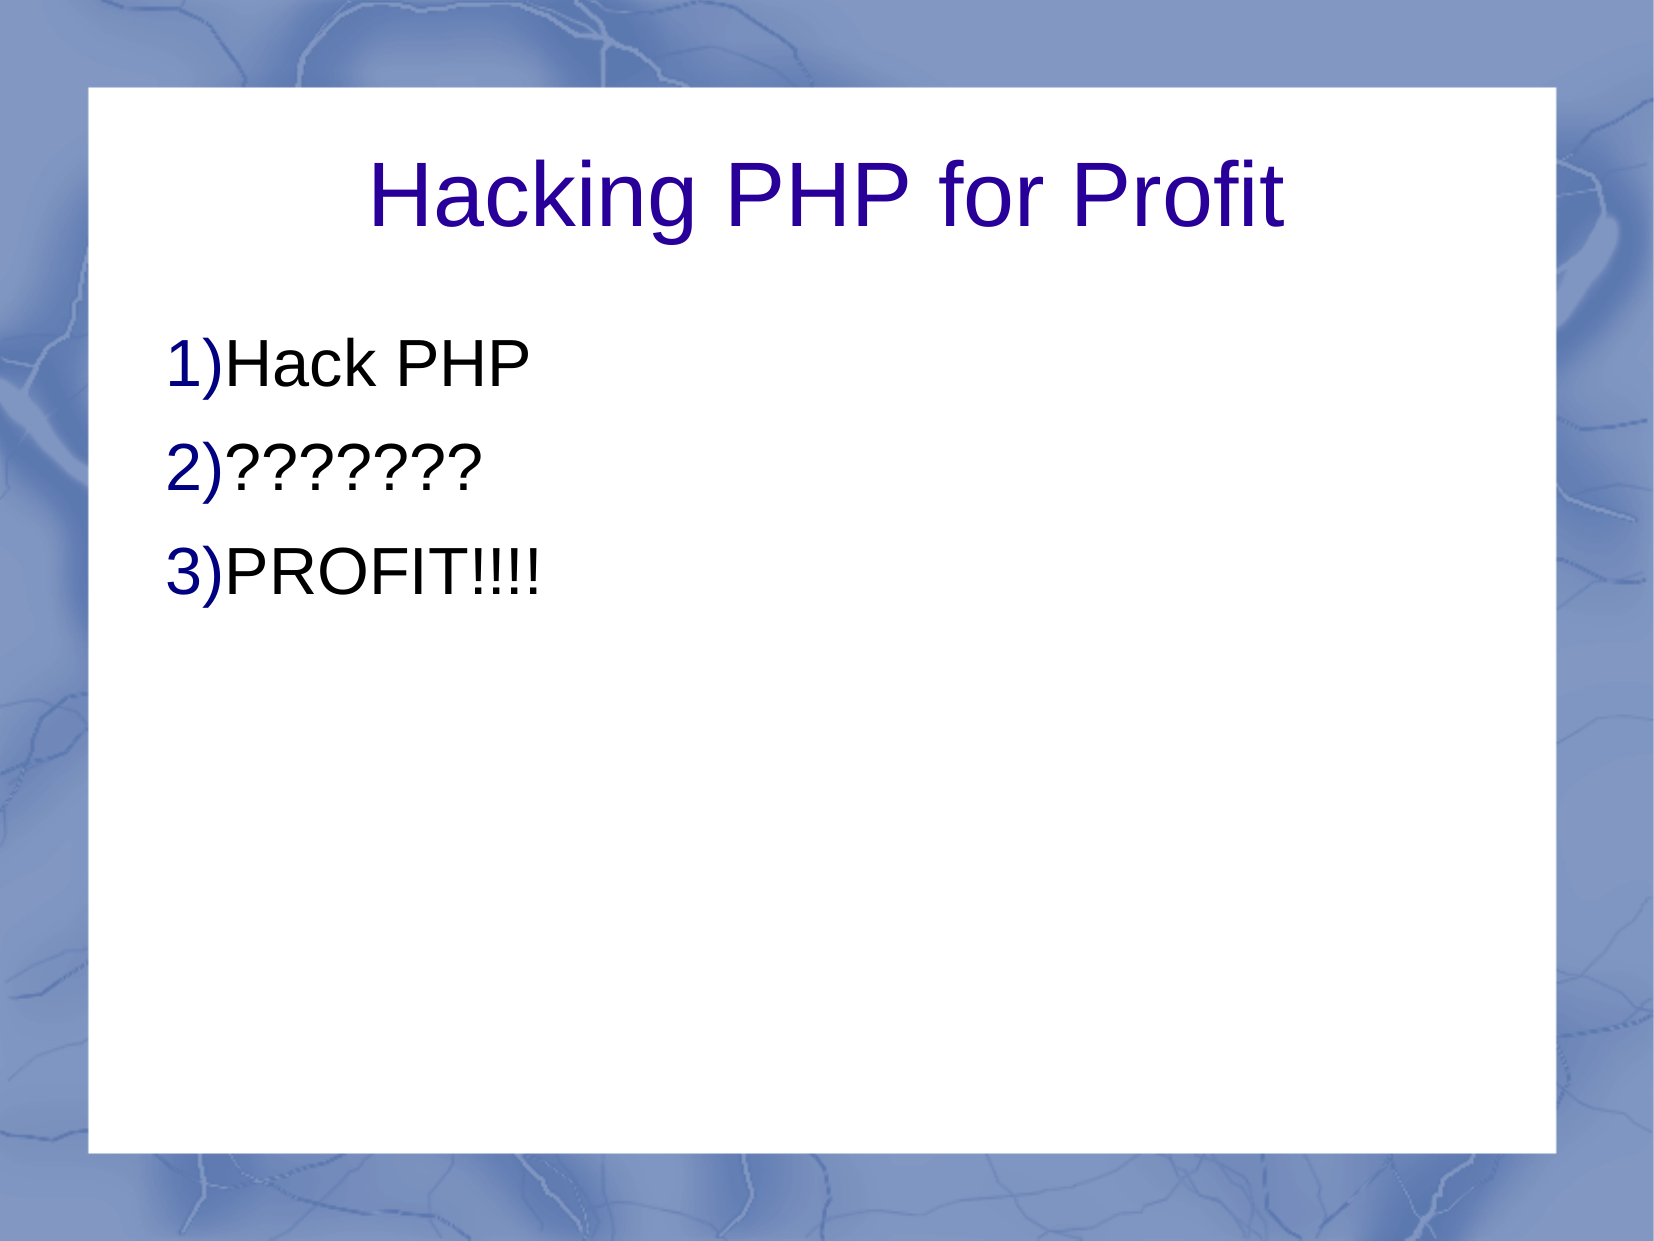

# Hacking PHP for Profit
Hack PHP
???????
PROFIT!!!!